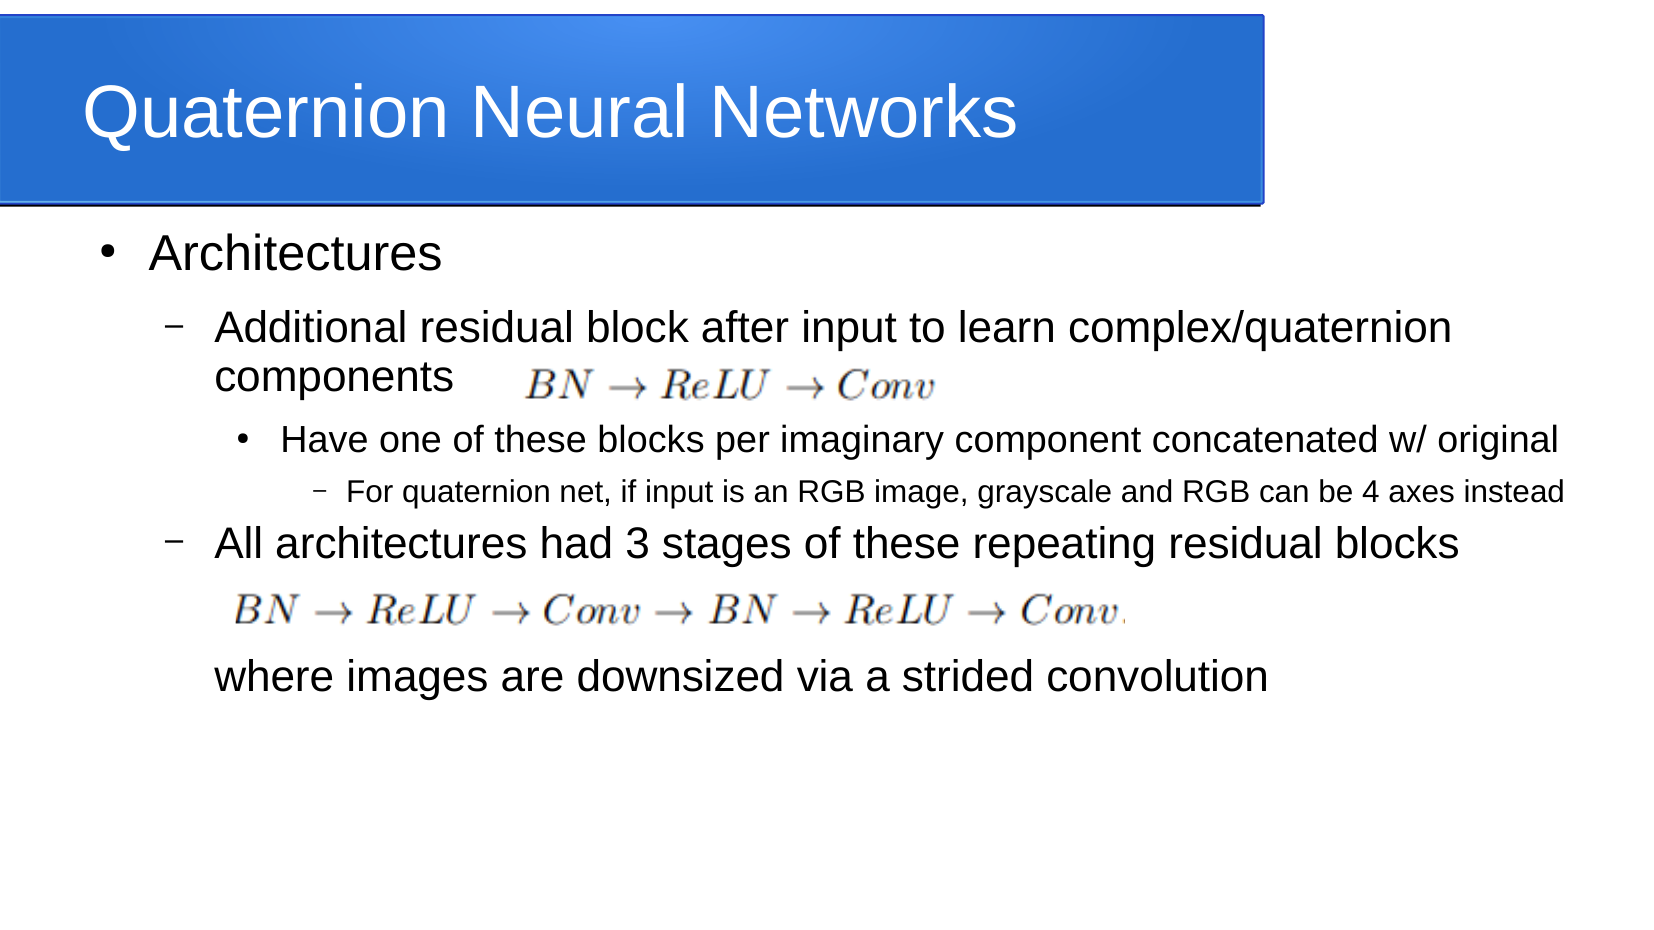

# Quaternion Neural Networks
Architectures
Additional residual block after input to learn complex/quaternion components
Have one of these blocks per imaginary component concatenated w/ original
For quaternion net, if input is an RGB image, grayscale and RGB can be 4 axes instead
All architectures had 3 stages of these repeating residual blocks
where images are downsized via a strided convolution